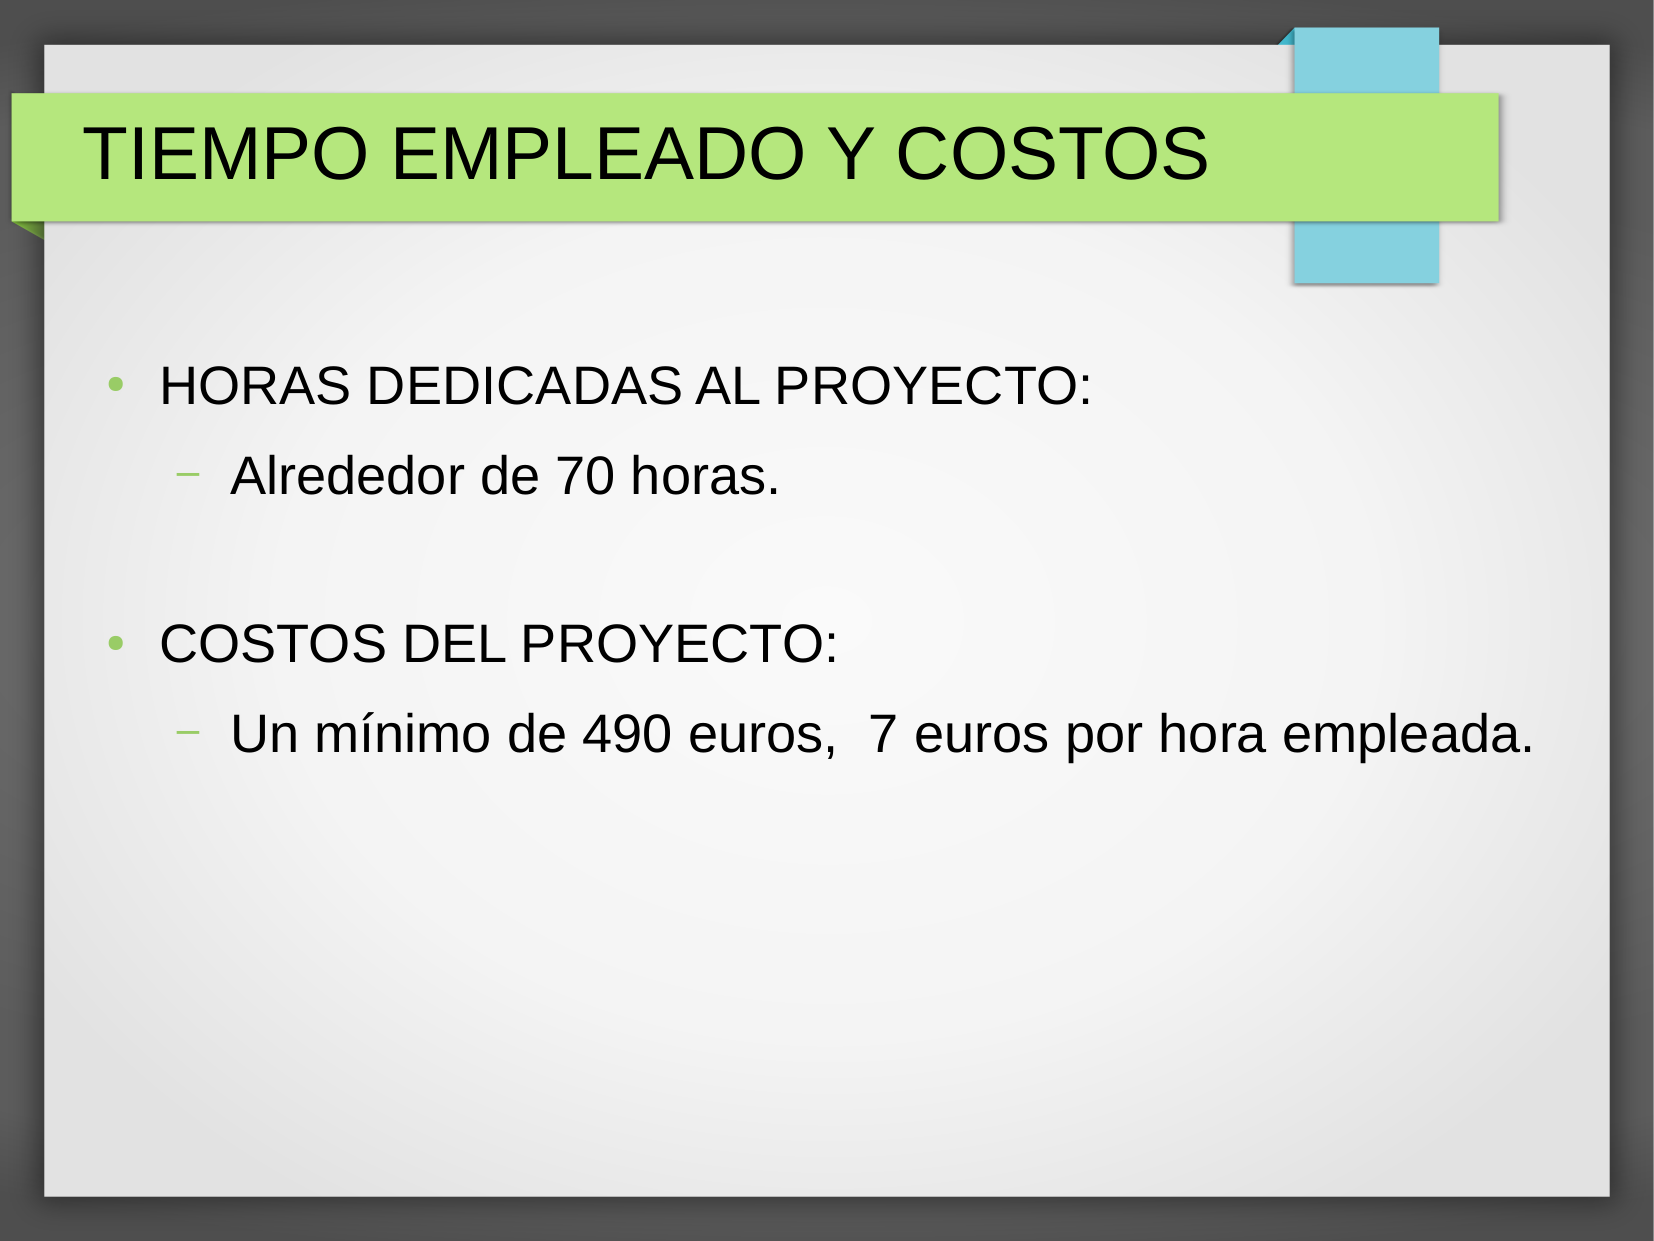

# TIEMPO EMPLEADO Y COSTOS
HORAS DEDICADAS AL PROYECTO:
Alrededor de 70 horas.
COSTOS DEL PROYECTO:
Un mínimo de 490 euros, 7 euros por hora empleada.